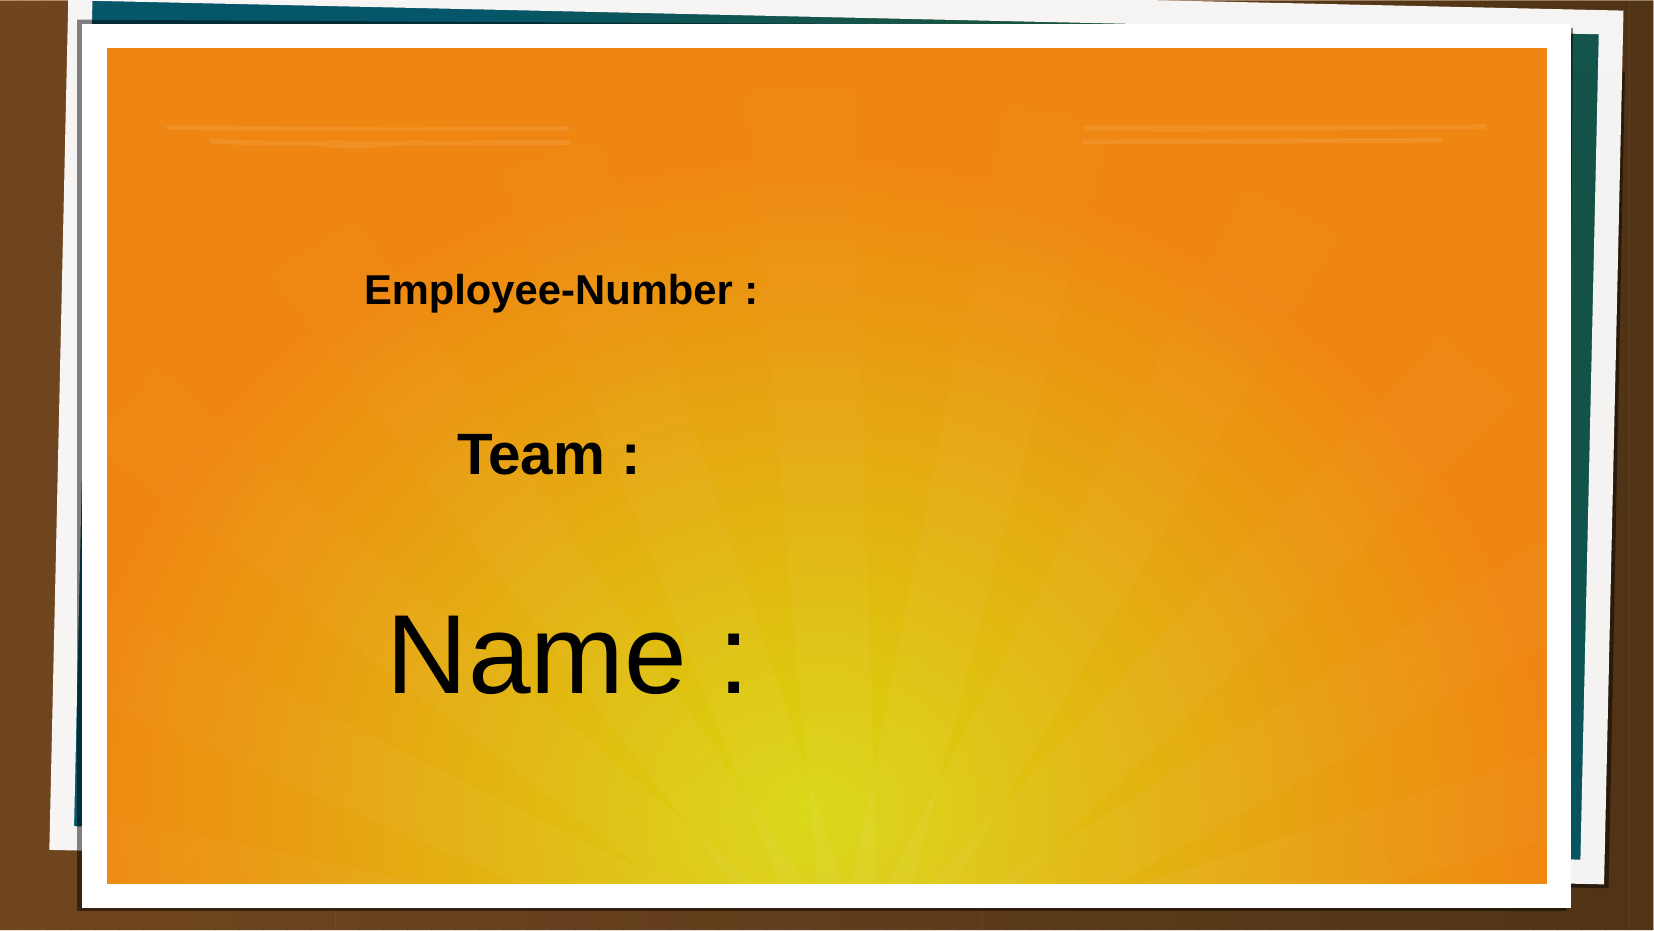

# Employee-Number :
Team :
Name :